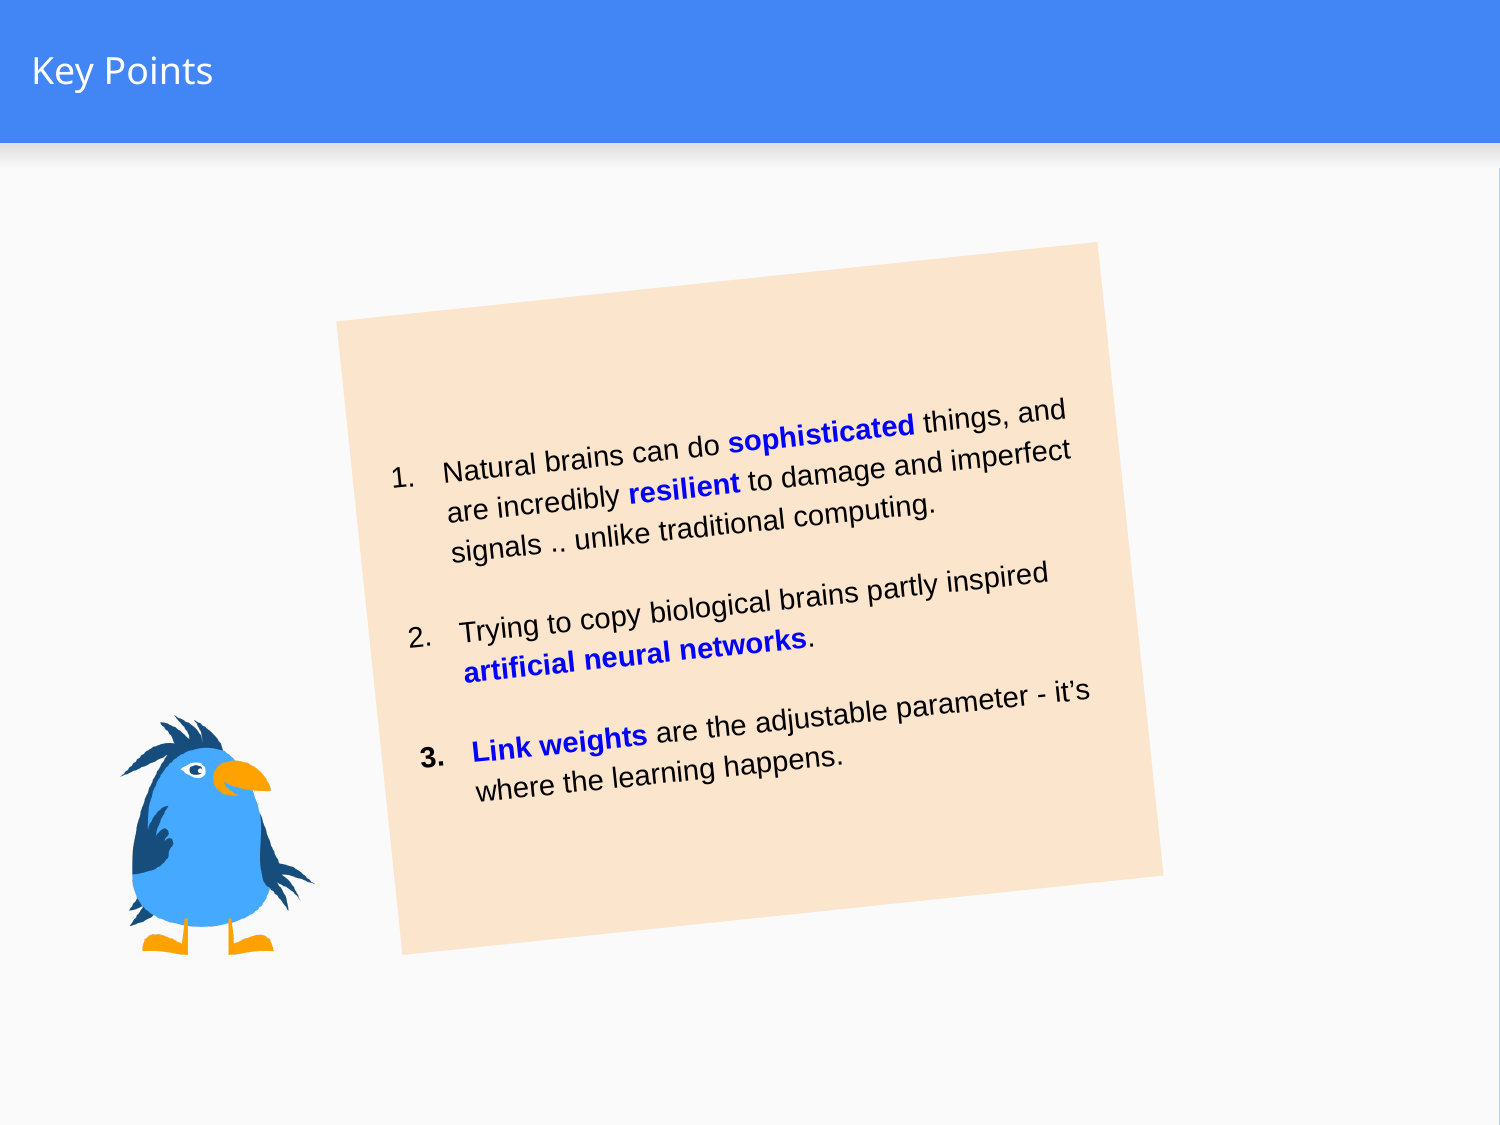

# Key Points
Natural brains can do sophisticated things, and are incredibly resilient to damage and imperfect signals .. unlike traditional computing.
Trying to copy biological brains partly inspired artificial neural networks.
Link weights are the adjustable parameter - it’s where the learning happens.